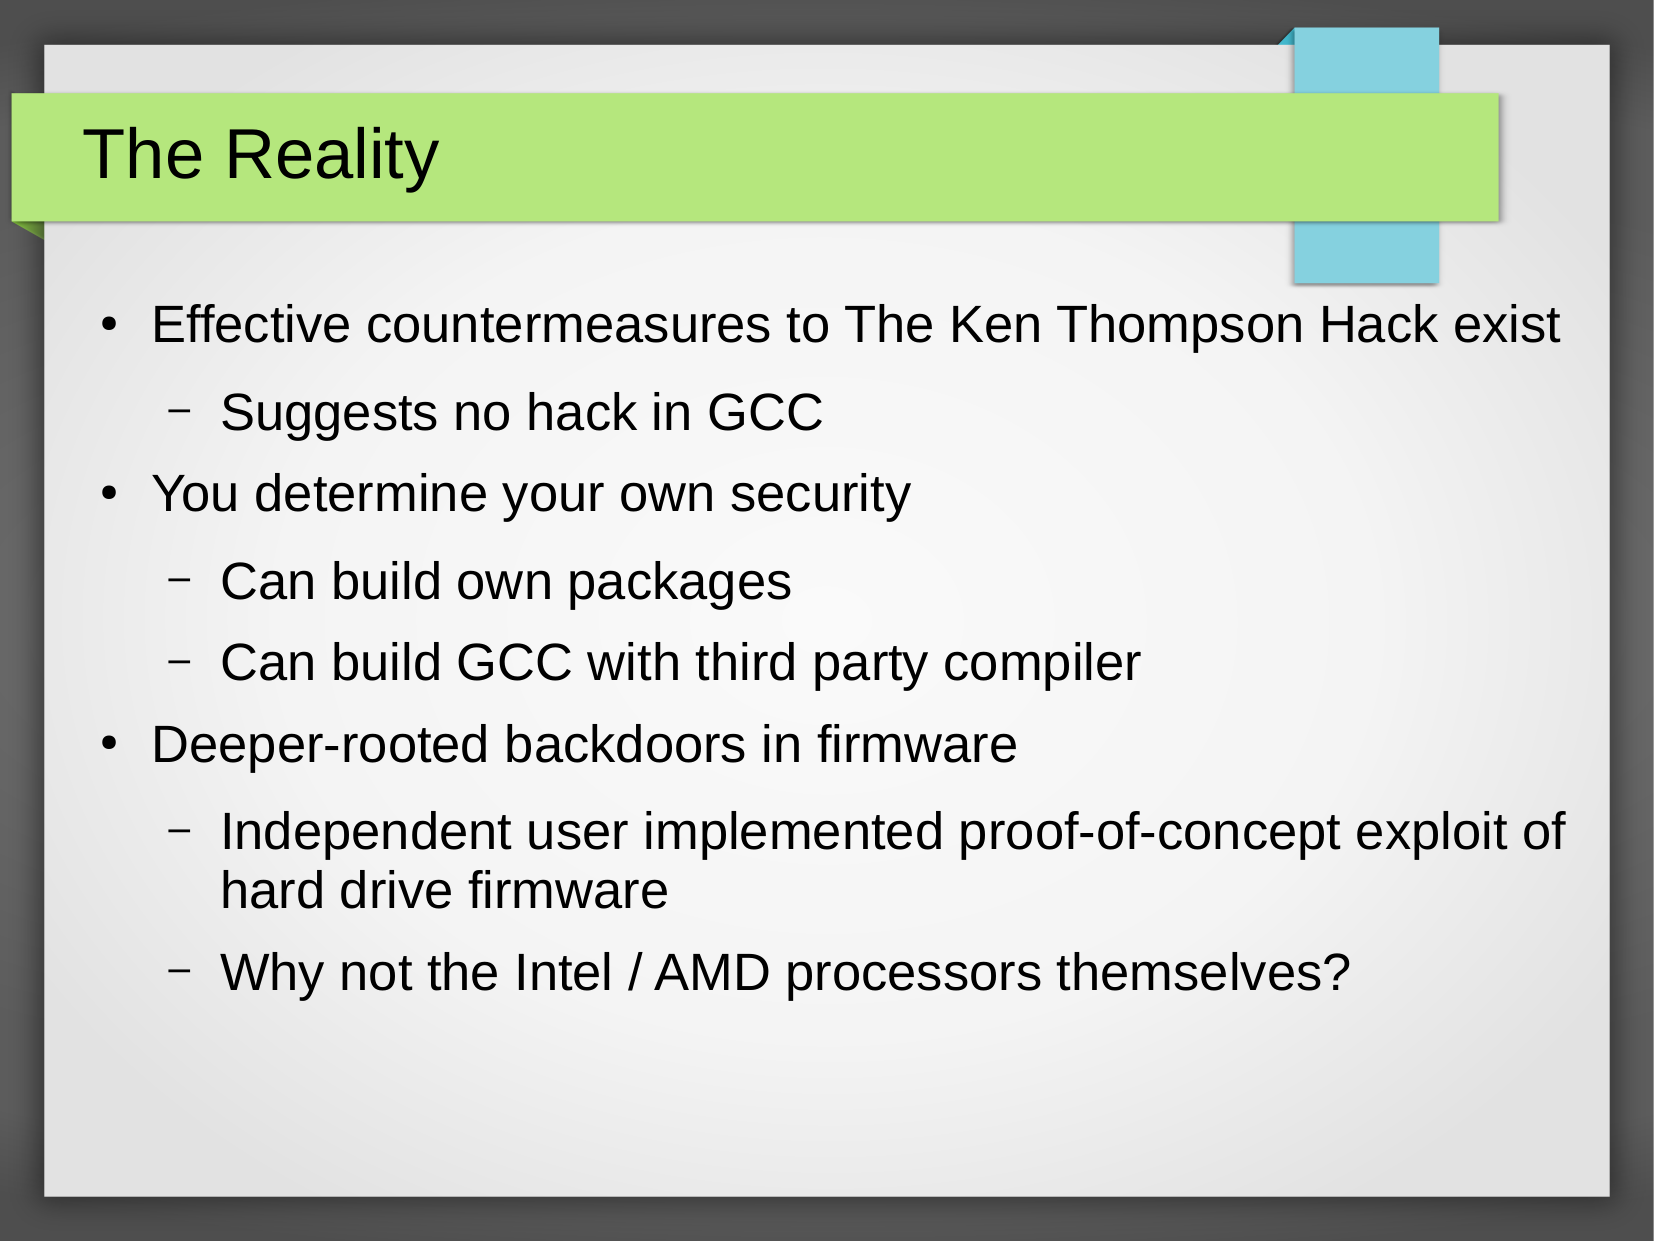

# The Reality
Effective countermeasures to The Ken Thompson Hack exist
Suggests no hack in GCC
You determine your own security
Can build own packages
Can build GCC with third party compiler
Deeper-rooted backdoors in firmware
Independent user implemented proof-of-concept exploit of hard drive firmware
Why not the Intel / AMD processors themselves?